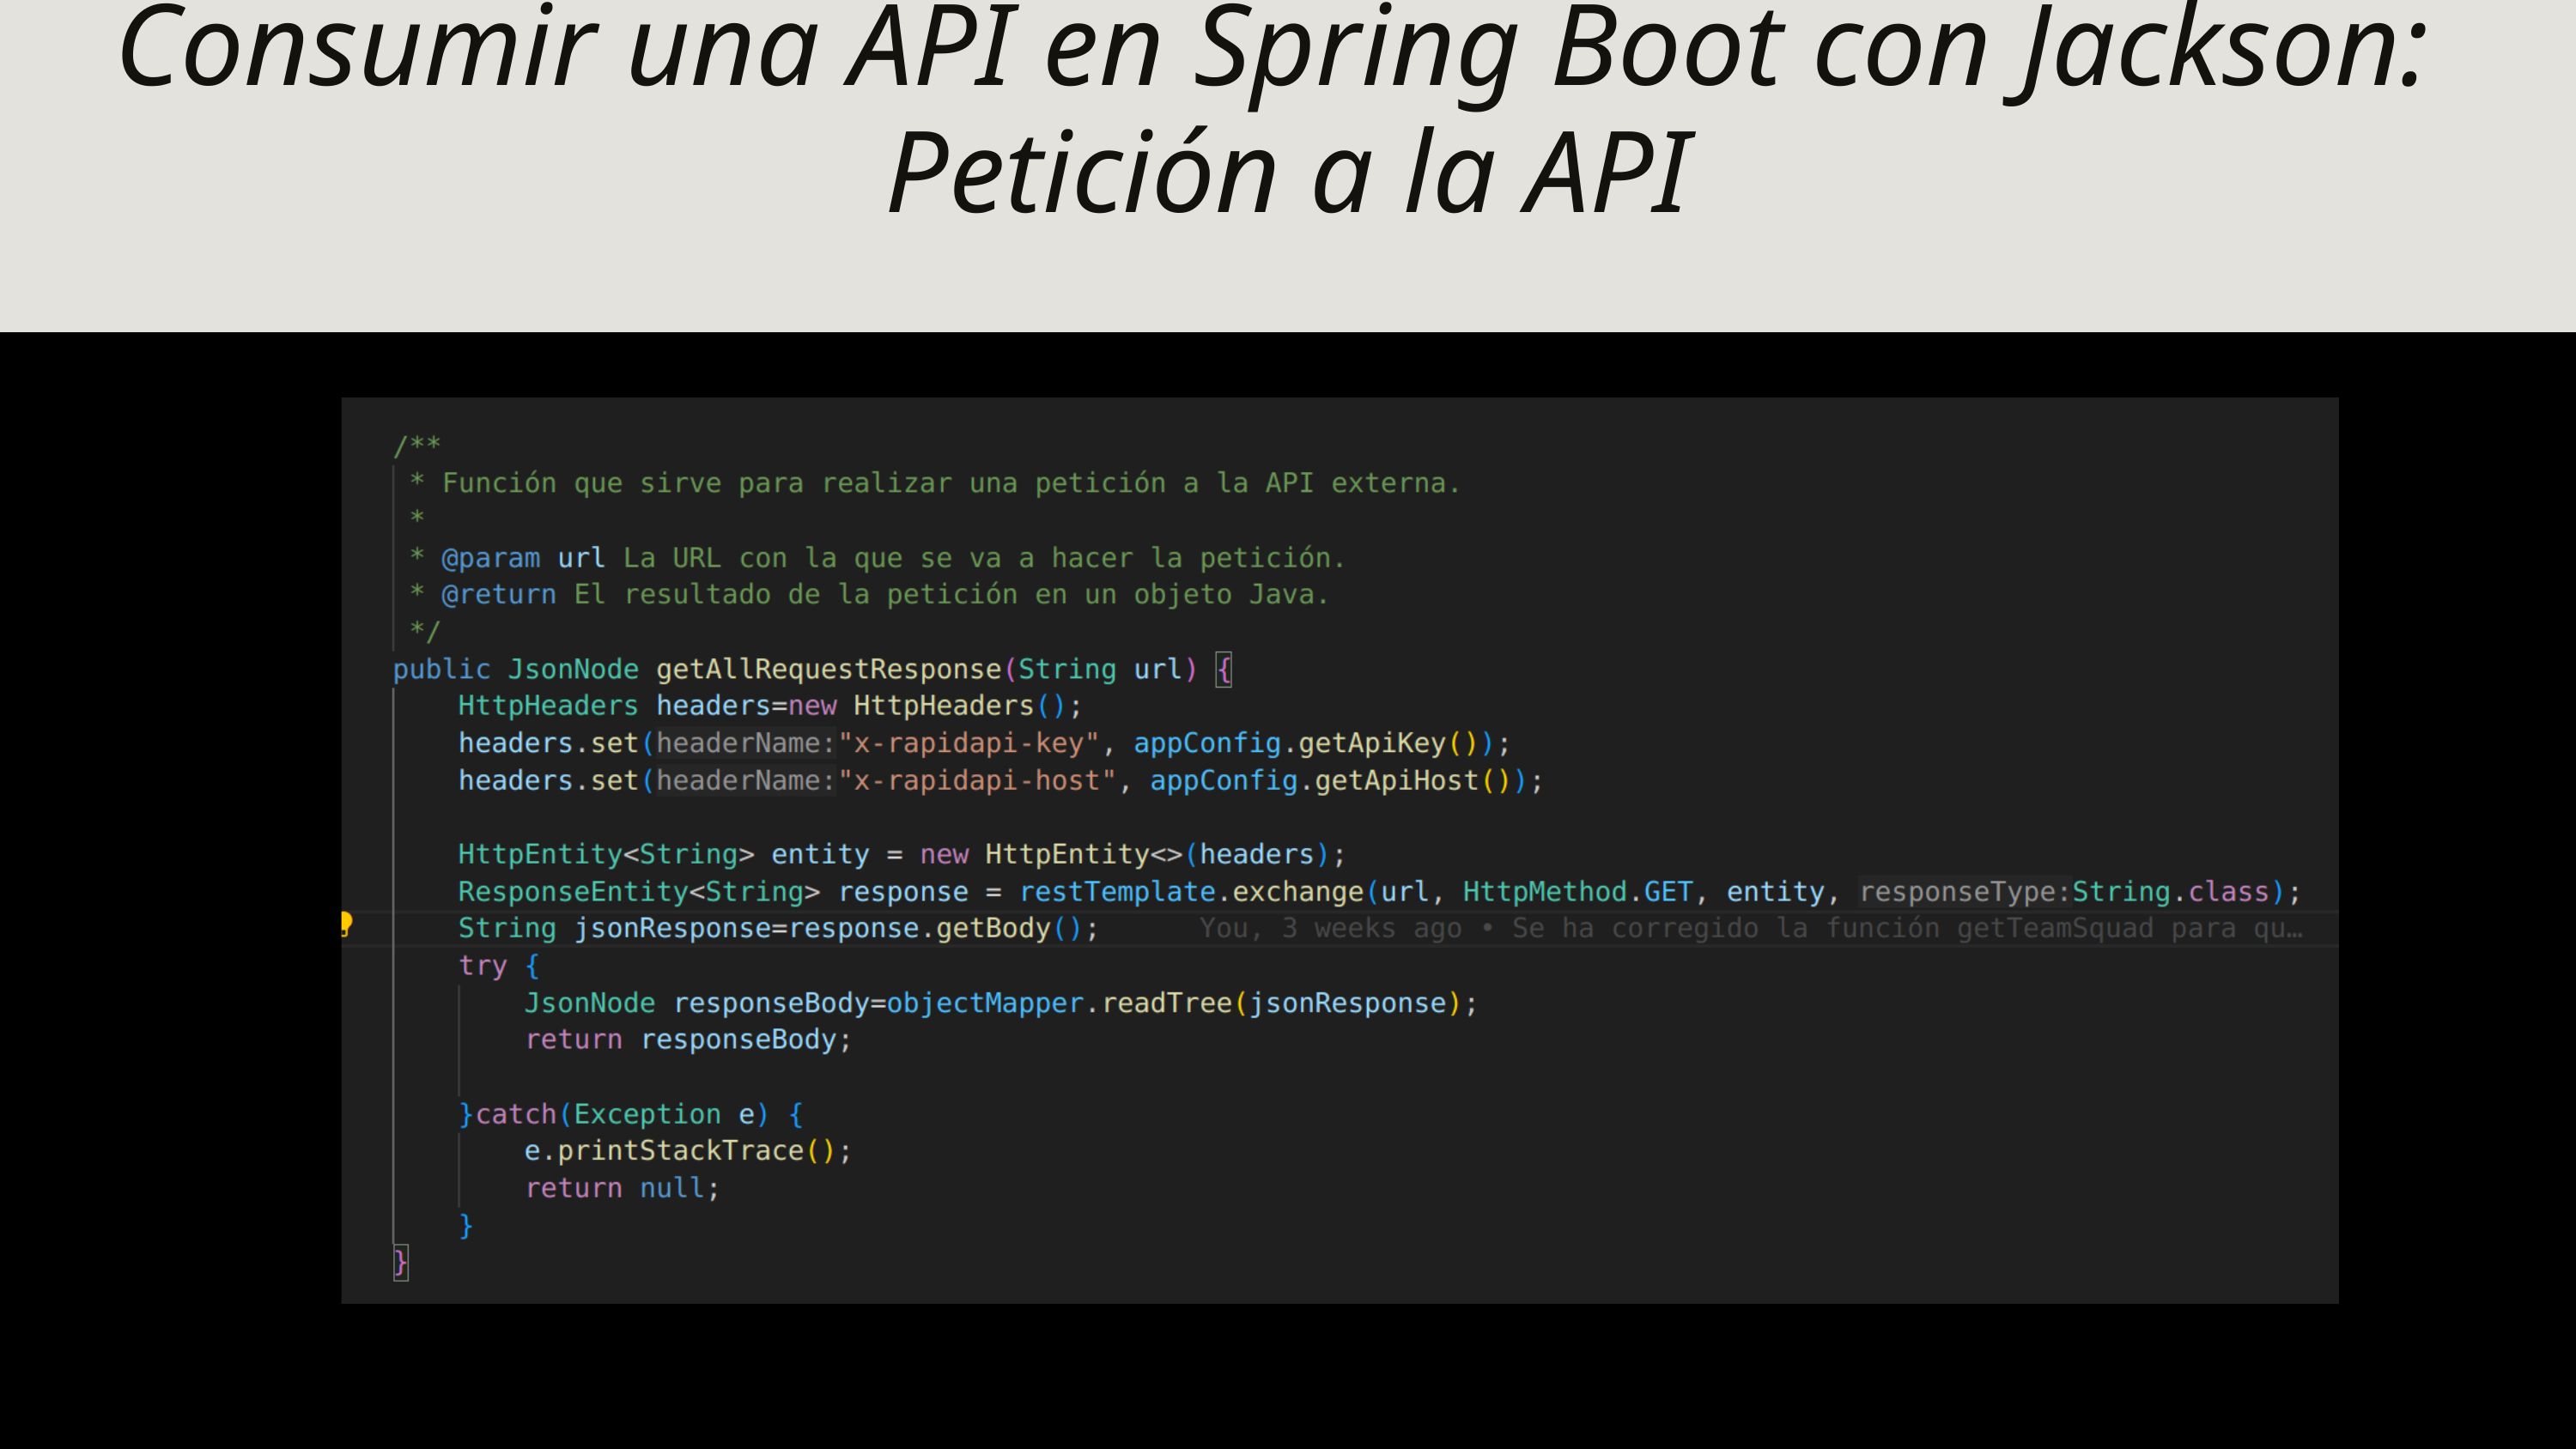

Consumir una API en Spring Boot con Jackson:
Petición a la API